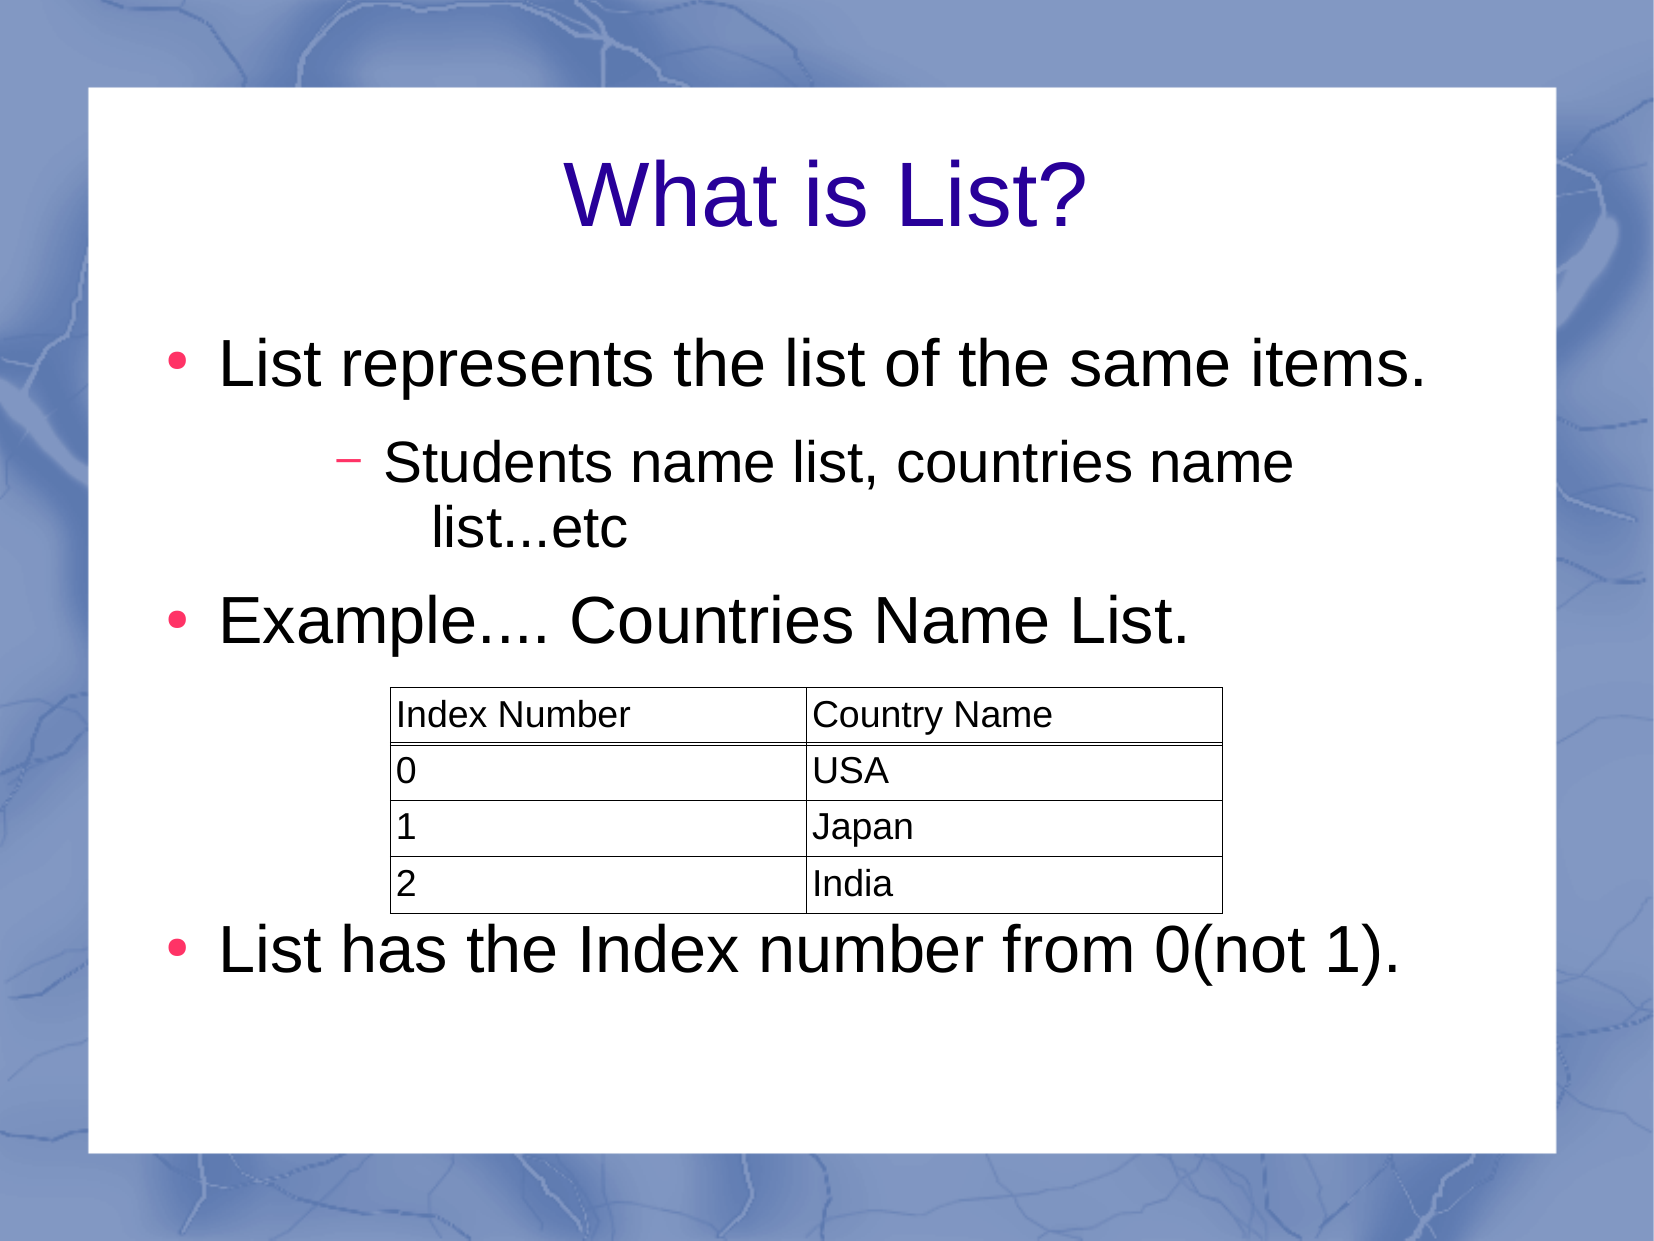

# What is List?
List represents the list of the same items.
Students name list, countries name list...etc
Example.... Countries Name List.
List has the Index number from 0(not 1).
| Index Number | Country Name |
| --- | --- |
| 0 | USA |
| 1 | Japan |
| 2 | India |